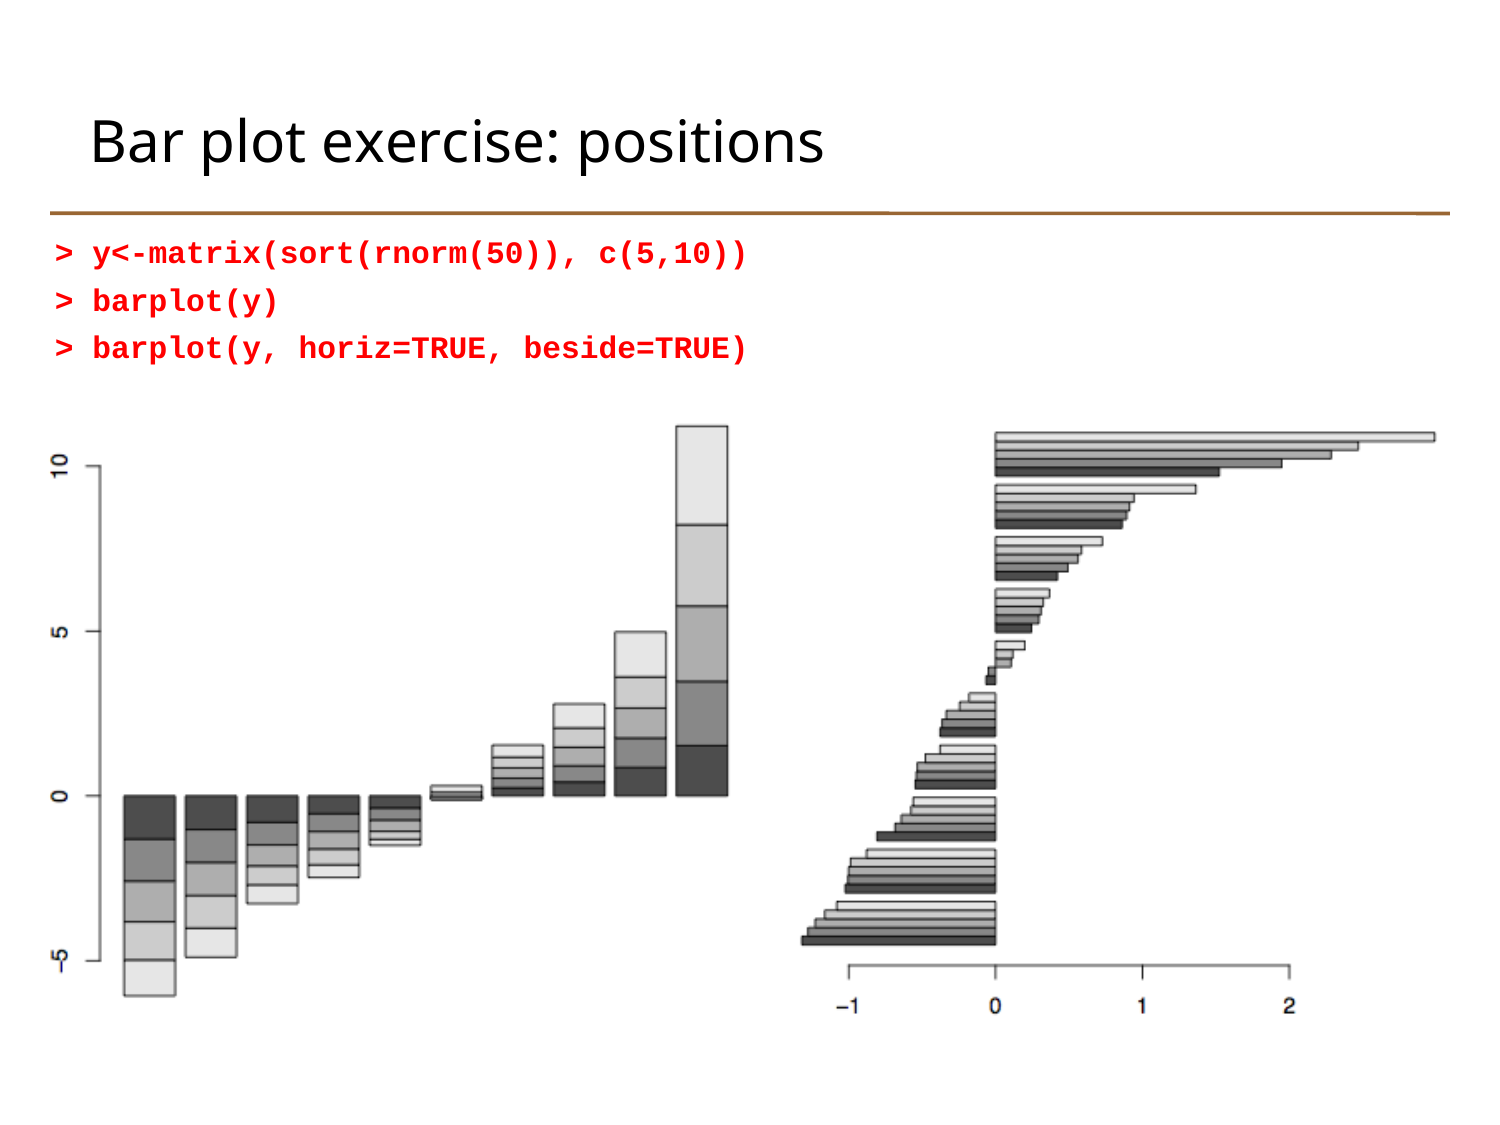

Bar plot exercise: positions
> y<-matrix(sort(rnorm(50)), c(5,10))
> barplot(y)
> barplot(y, horiz=TRUE, beside=TRUE)